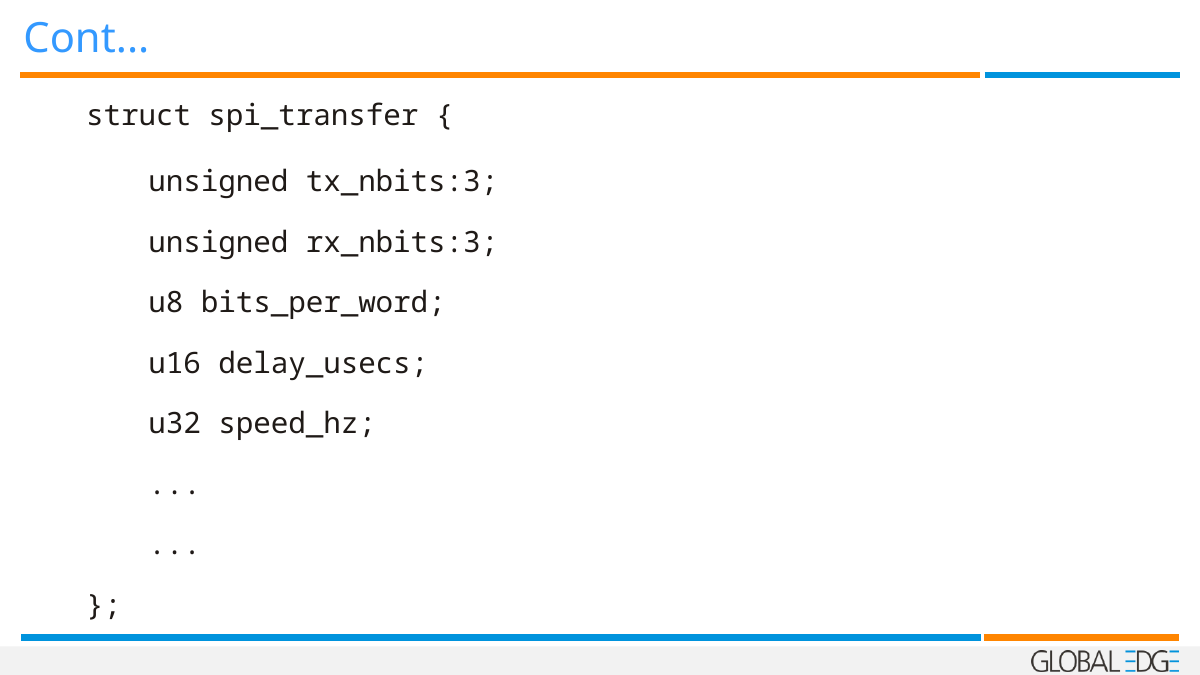

# Cont...
struct spi_transfer {
unsigned tx_nbits:3;
unsigned rx_nbits:3;
u8 bits_per_word;
u16 delay_usecs;
u32 speed_hz;
...
...
};